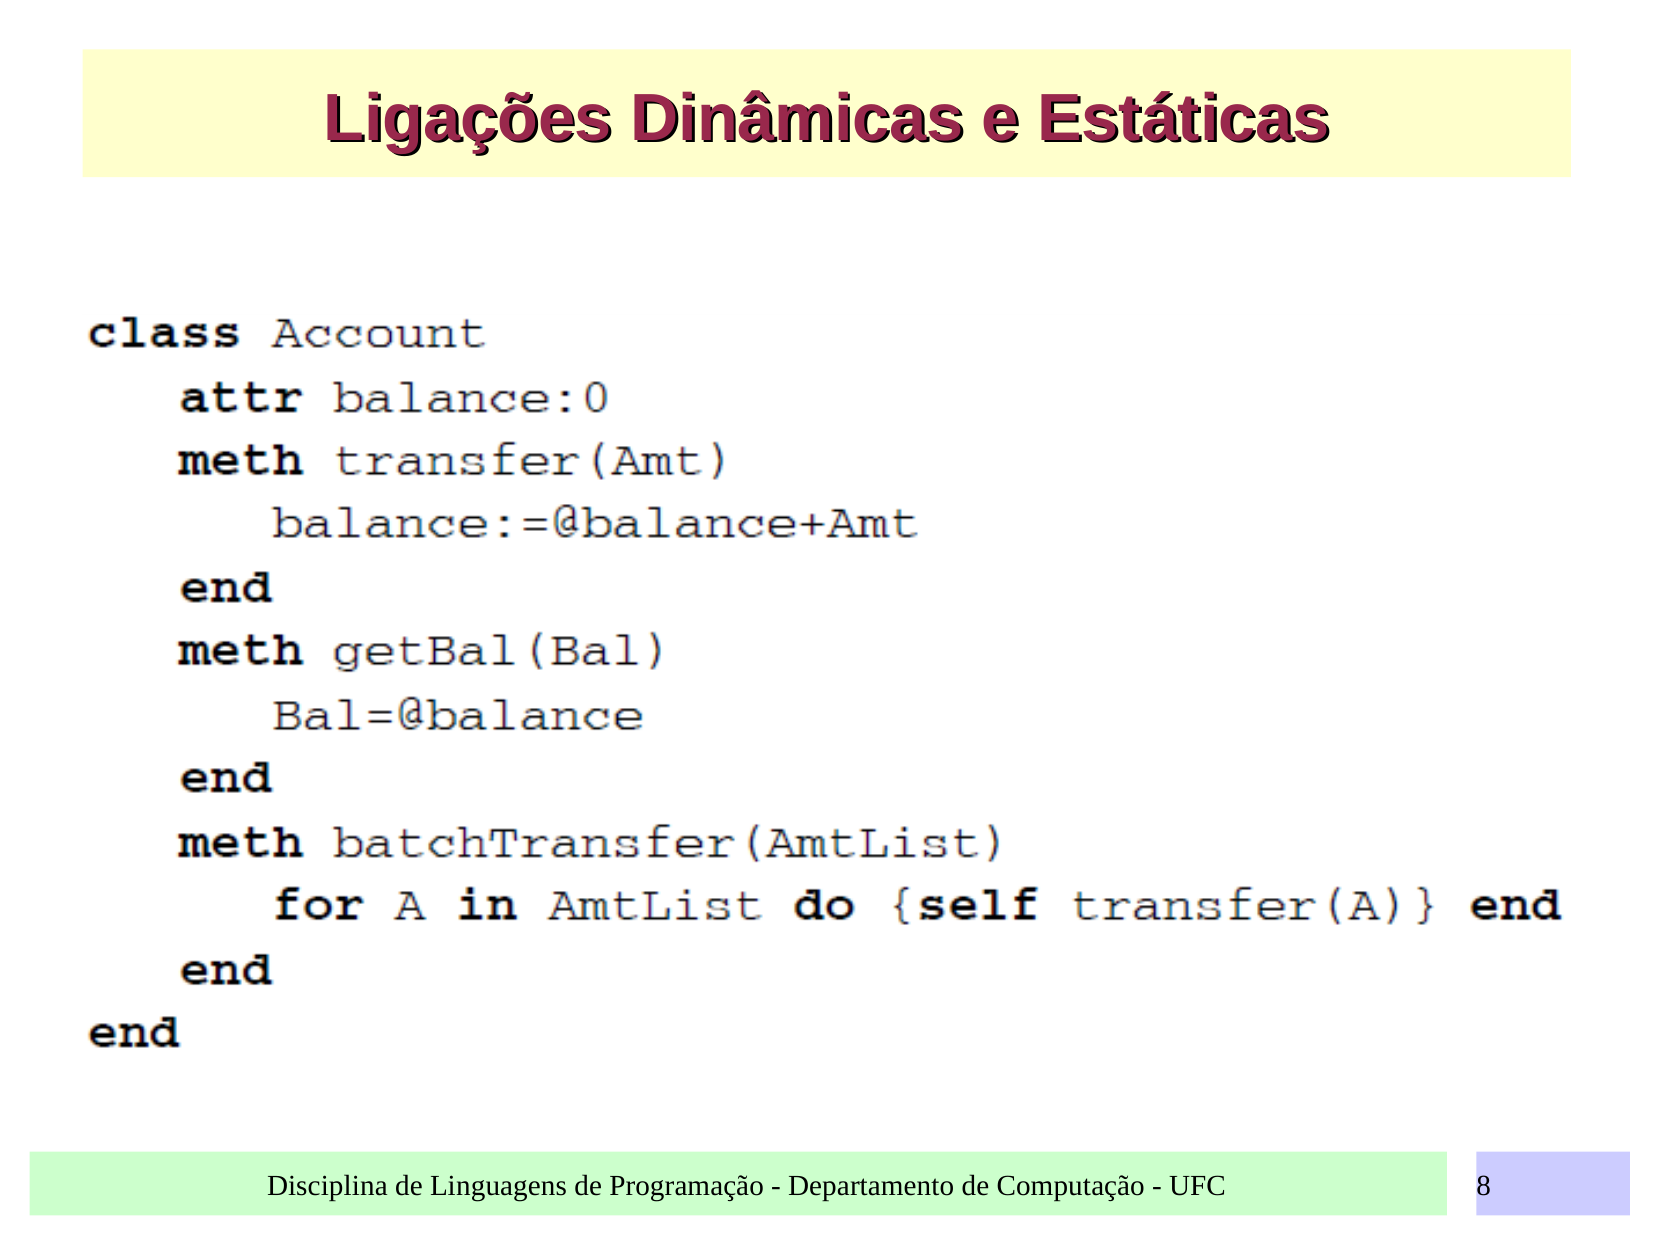

# Ligações Dinâmicas e Estáticas
Disciplina de Linguagens de Programação - Departamento de Computação - UFC